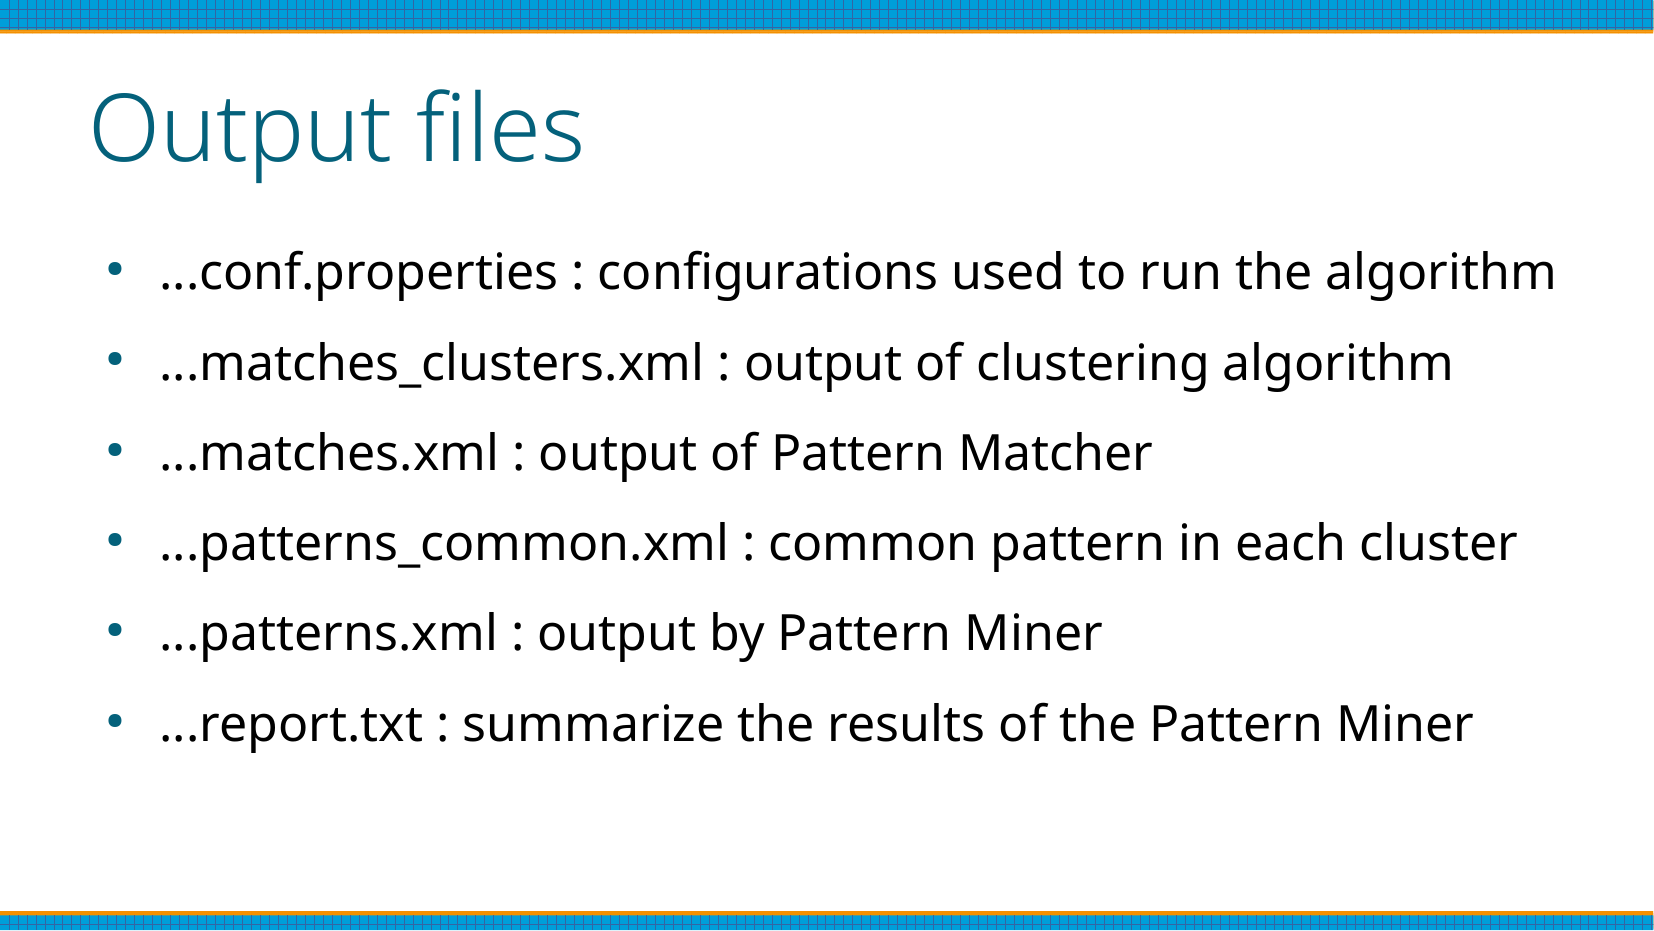

# Output files
...conf.properties : configurations used to run the algorithm
...matches_clusters.xml : output of clustering algorithm
...matches.xml : output of Pattern Matcher
...patterns_common.xml : common pattern in each cluster
...patterns.xml : output by Pattern Miner
...report.txt : summarize the results of the Pattern Miner